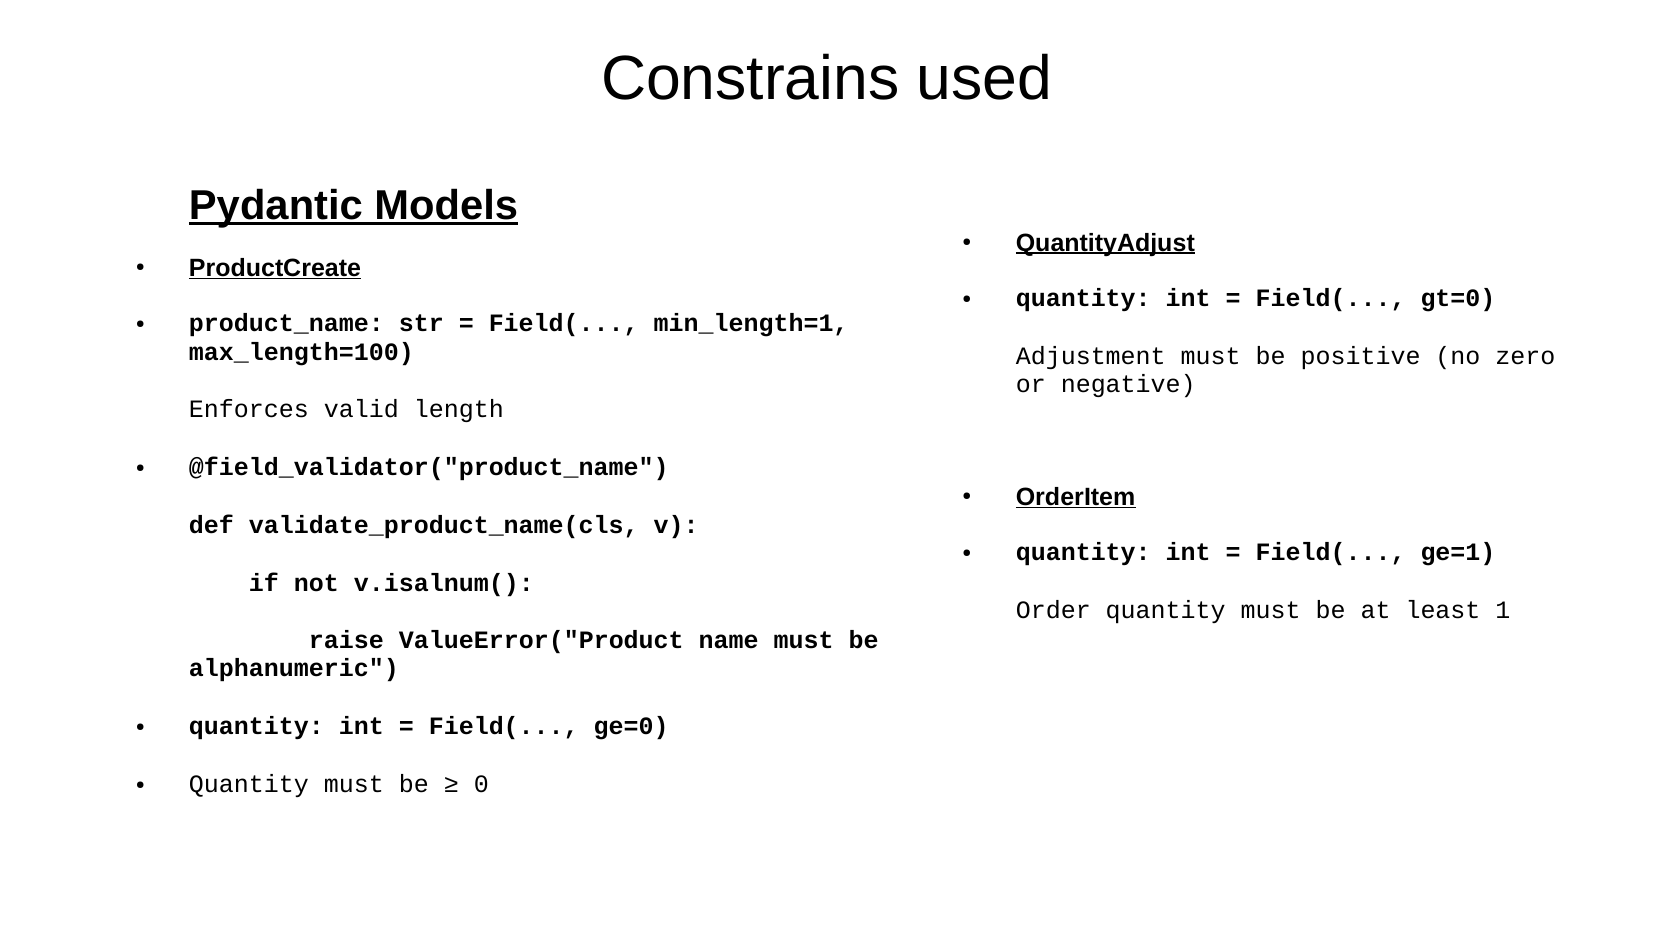

# Constrains used
Pydantic Models
ProductCreate
product_name: str = Field(..., min_length=1, max_length=100)
Enforces valid length
@field_validator("product_name")
def validate_product_name(cls, v):
 if not v.isalnum():
 raise ValueError("Product name must be alphanumeric")
quantity: int = Field(..., ge=0)
Quantity must be ≥ 0
QuantityAdjust
quantity: int = Field(..., gt=0)
Adjustment must be positive (no zero or negative)
OrderItem
quantity: int = Field(..., ge=1)
Order quantity must be at least 1